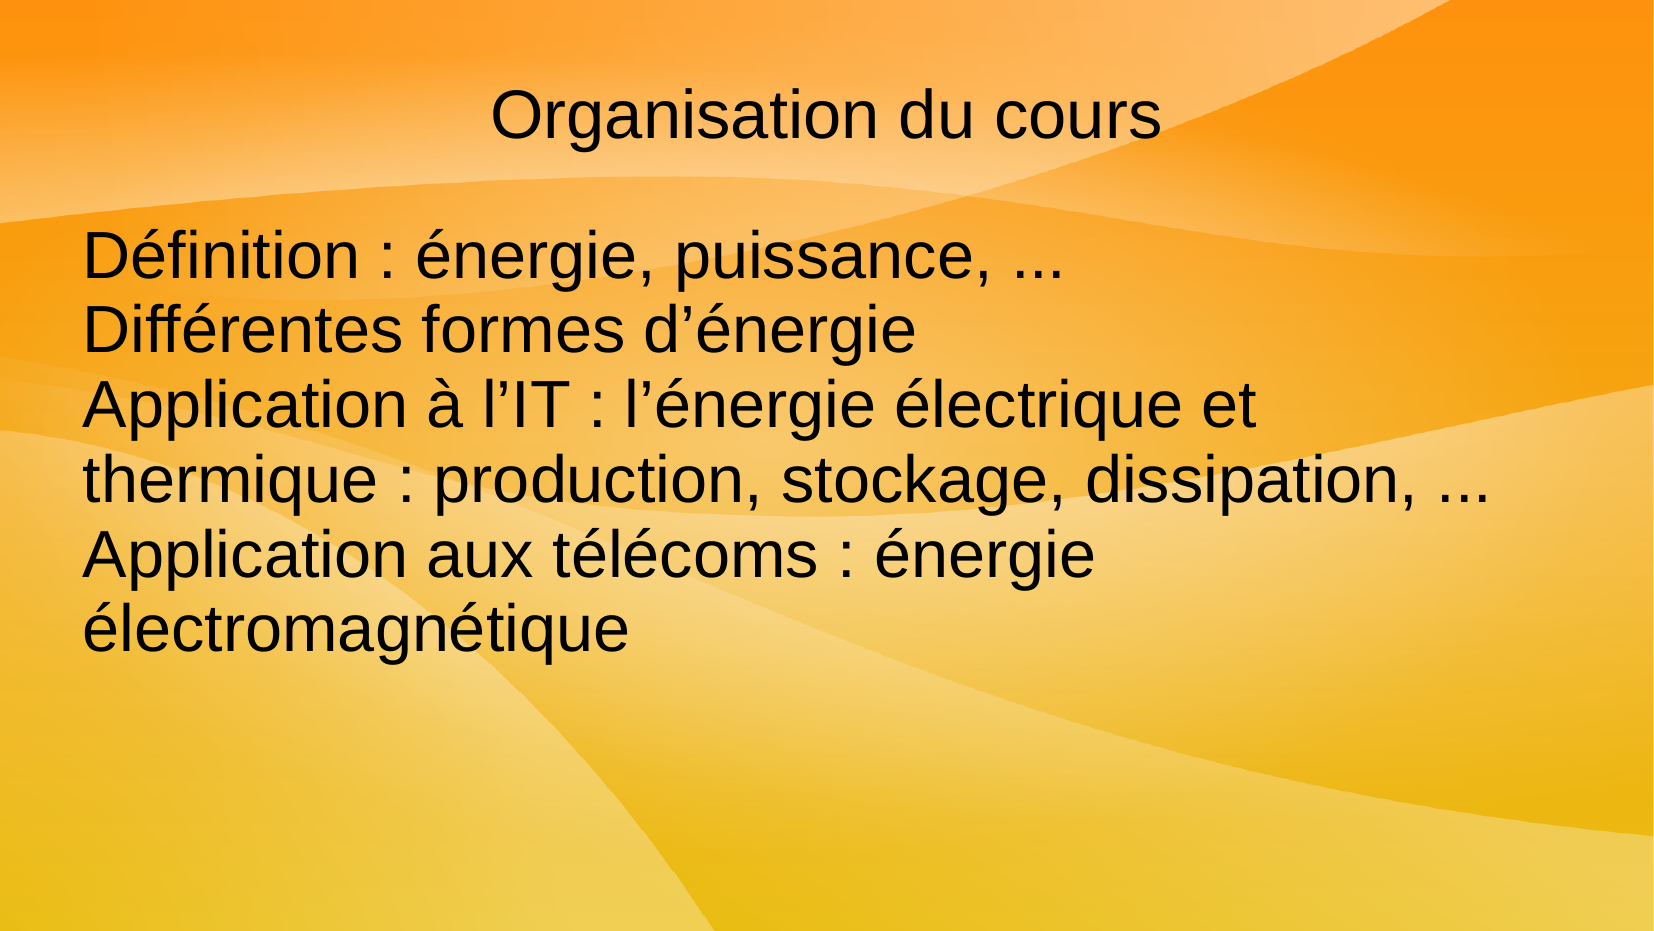

# Organisation du cours
Définition : énergie, puissance, ...
Différentes formes d’énergie
Application à l’IT : l’énergie électrique et thermique : production, stockage, dissipation, ...
Application aux télécoms : énergie électromagnétique